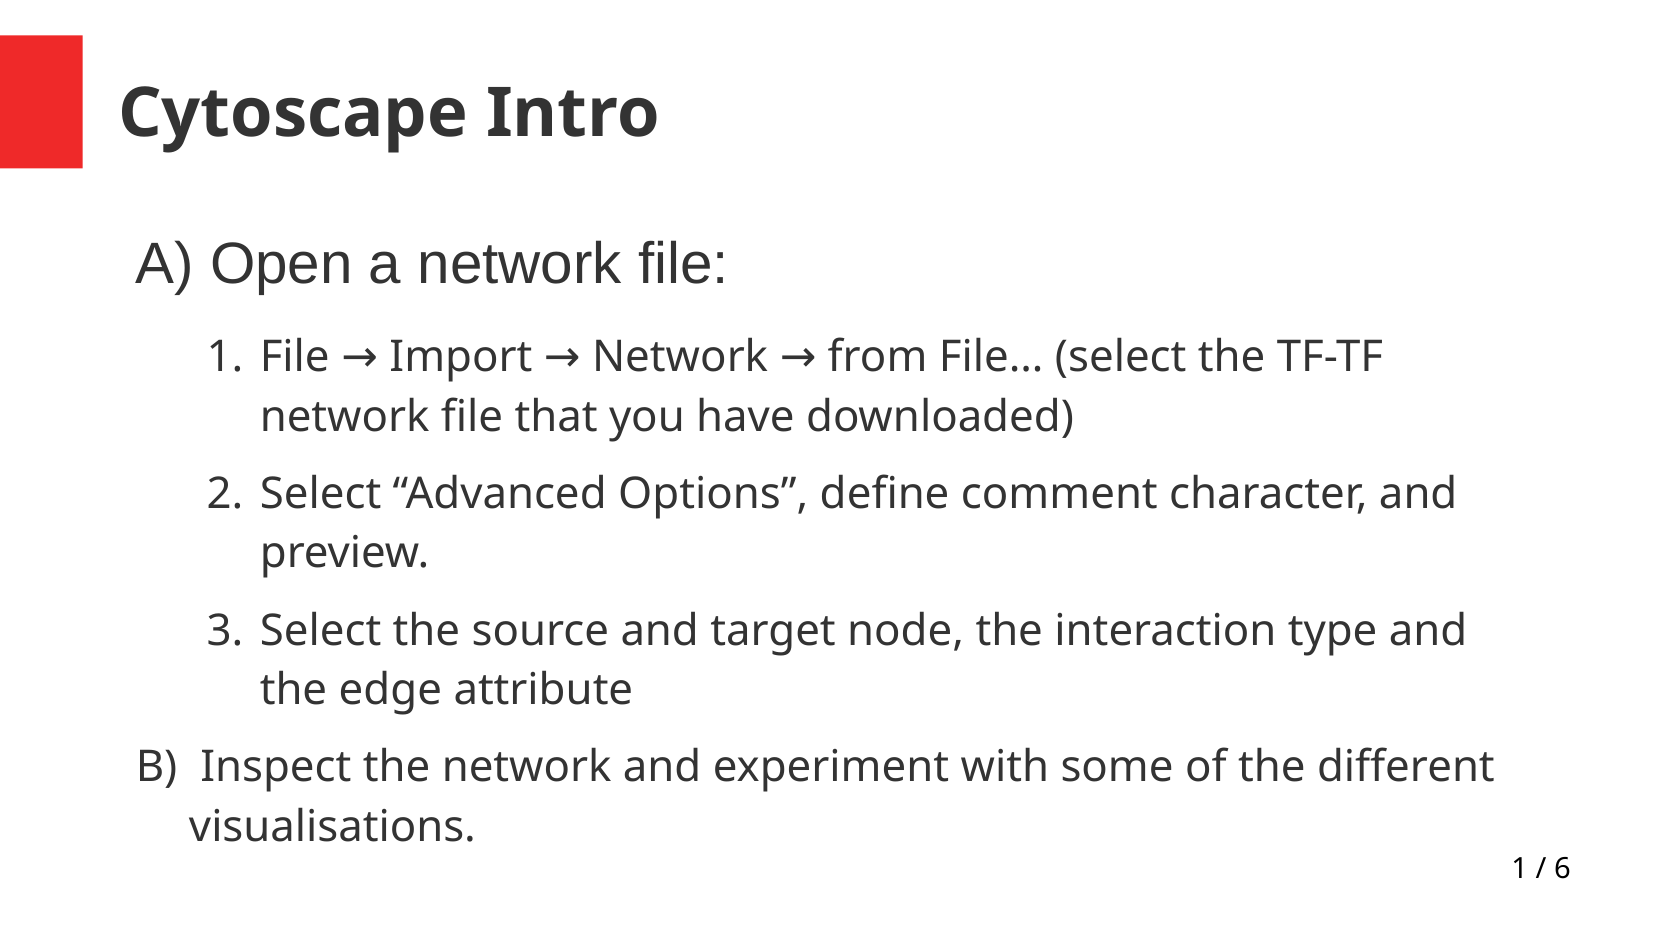

# Cytoscape Intro
 Open a network file:
File → Import → Network → from File… (select the TF-TF network file that you have downloaded)
Select “Advanced Options”, define comment character, and preview.
Select the source and target node, the interaction type and the edge attribute
 Inspect the network and experiment with some of the different visualisations.
1